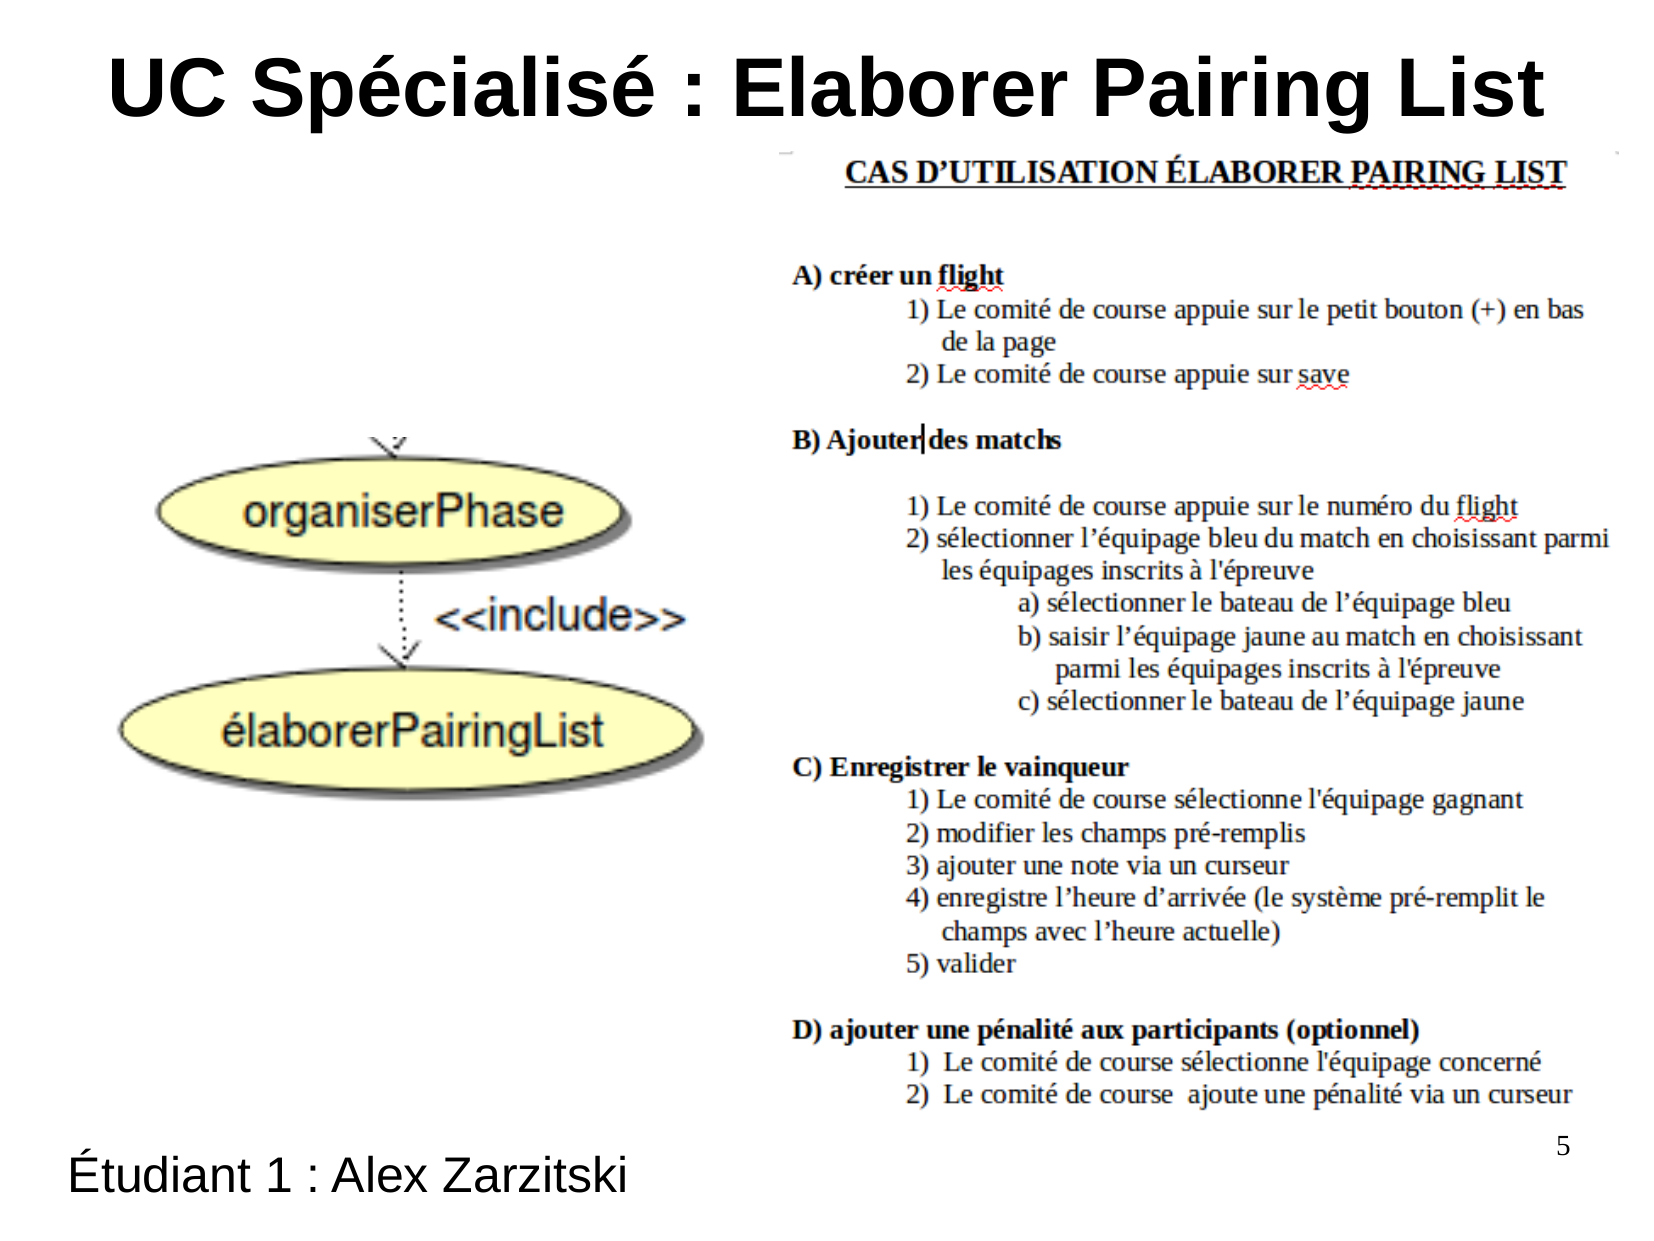

# UC Spécialisé : Elaborer Pairing List
5
Étudiant 1 : Alex Zarzitski